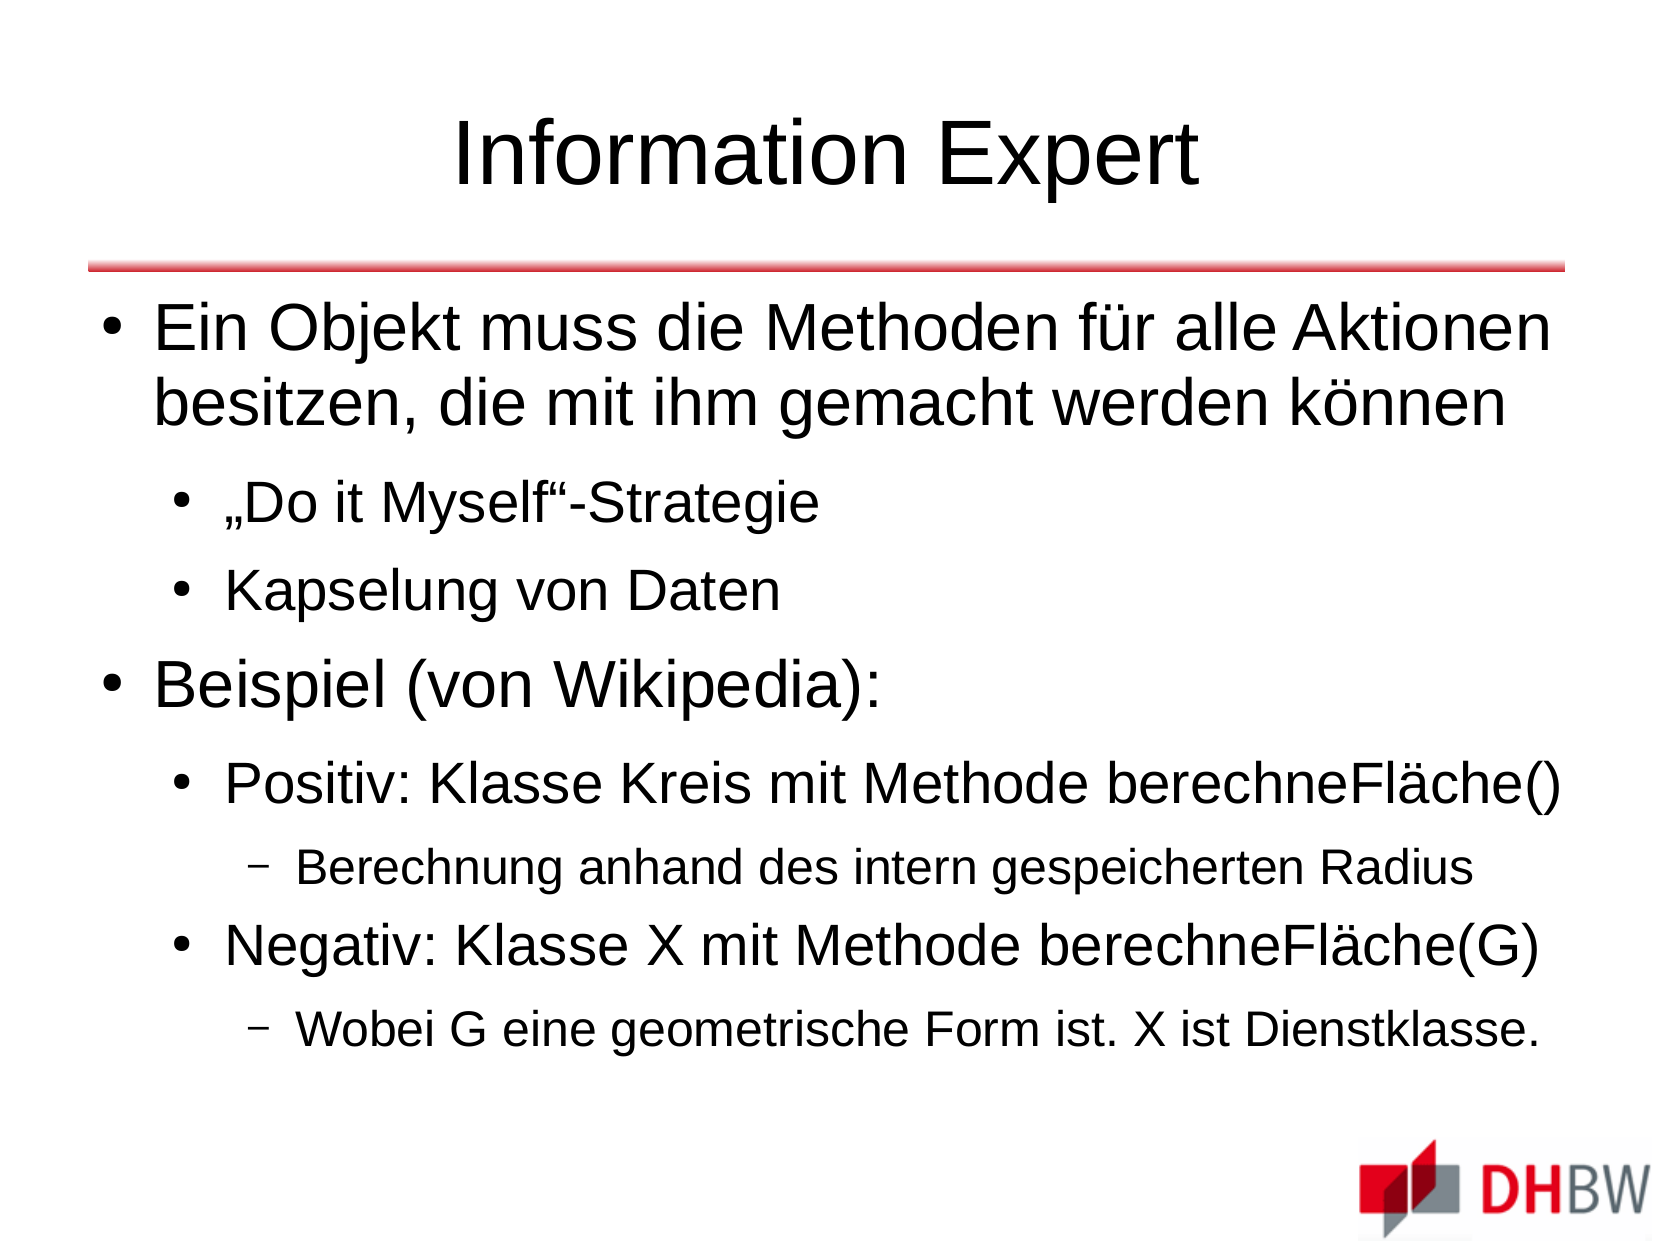

# Information Expert
Ein Objekt muss die Methoden für alle Aktionen besitzen, die mit ihm gemacht werden können
„Do it Myself“-Strategie
Kapselung von Daten
Beispiel (von Wikipedia):
Positiv: Klasse Kreis mit Methode berechneFläche()
Berechnung anhand des intern gespeicherten Radius
Negativ: Klasse X mit Methode berechneFläche(G)
Wobei G eine geometrische Form ist. X ist Dienstklasse.